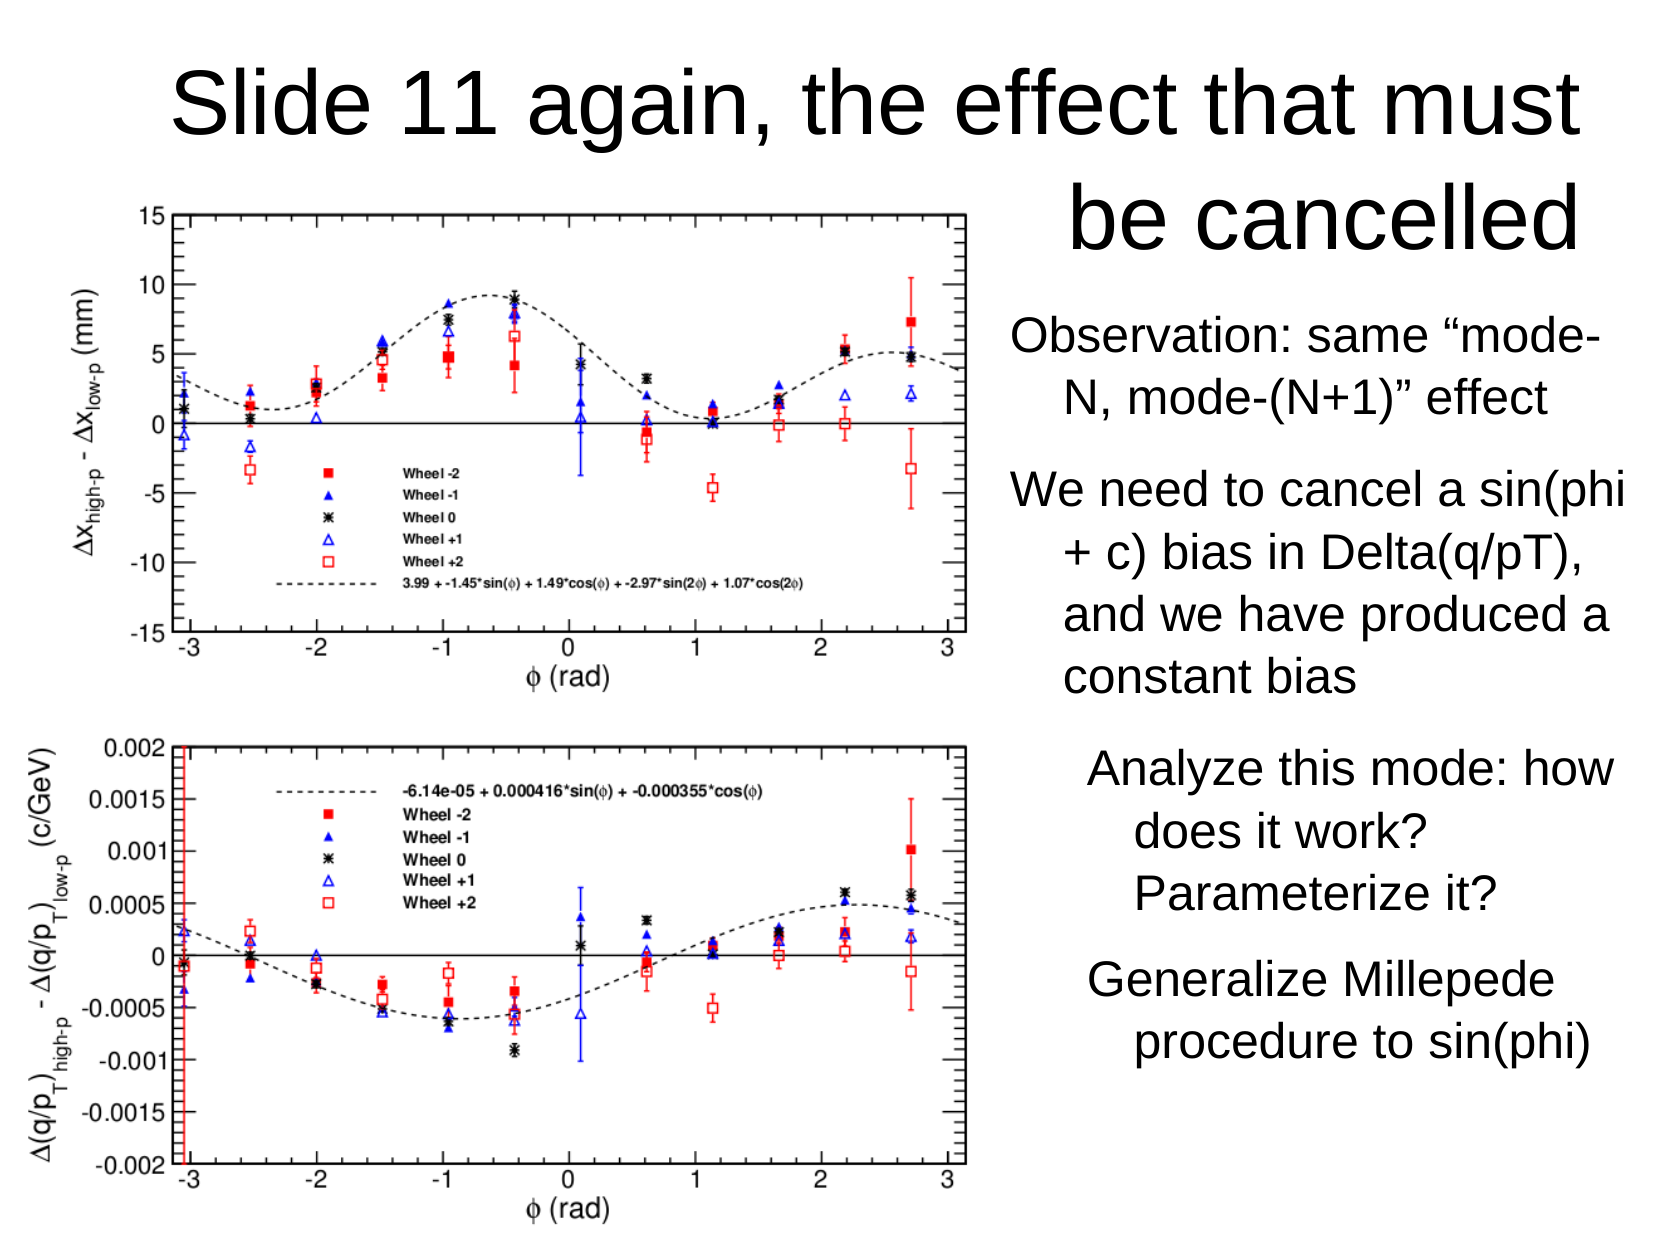

Slide 11 again, the effect that must be cancelled
Observation: same “mode-N, mode-(N+1)” effect
We need to cancel a sin(phi + c) bias in Delta(q/pT), and we have produced a constant bias
Analyze this mode: how does it work? Parameterize it?
Generalize Millepede procedure to sin(phi)‏